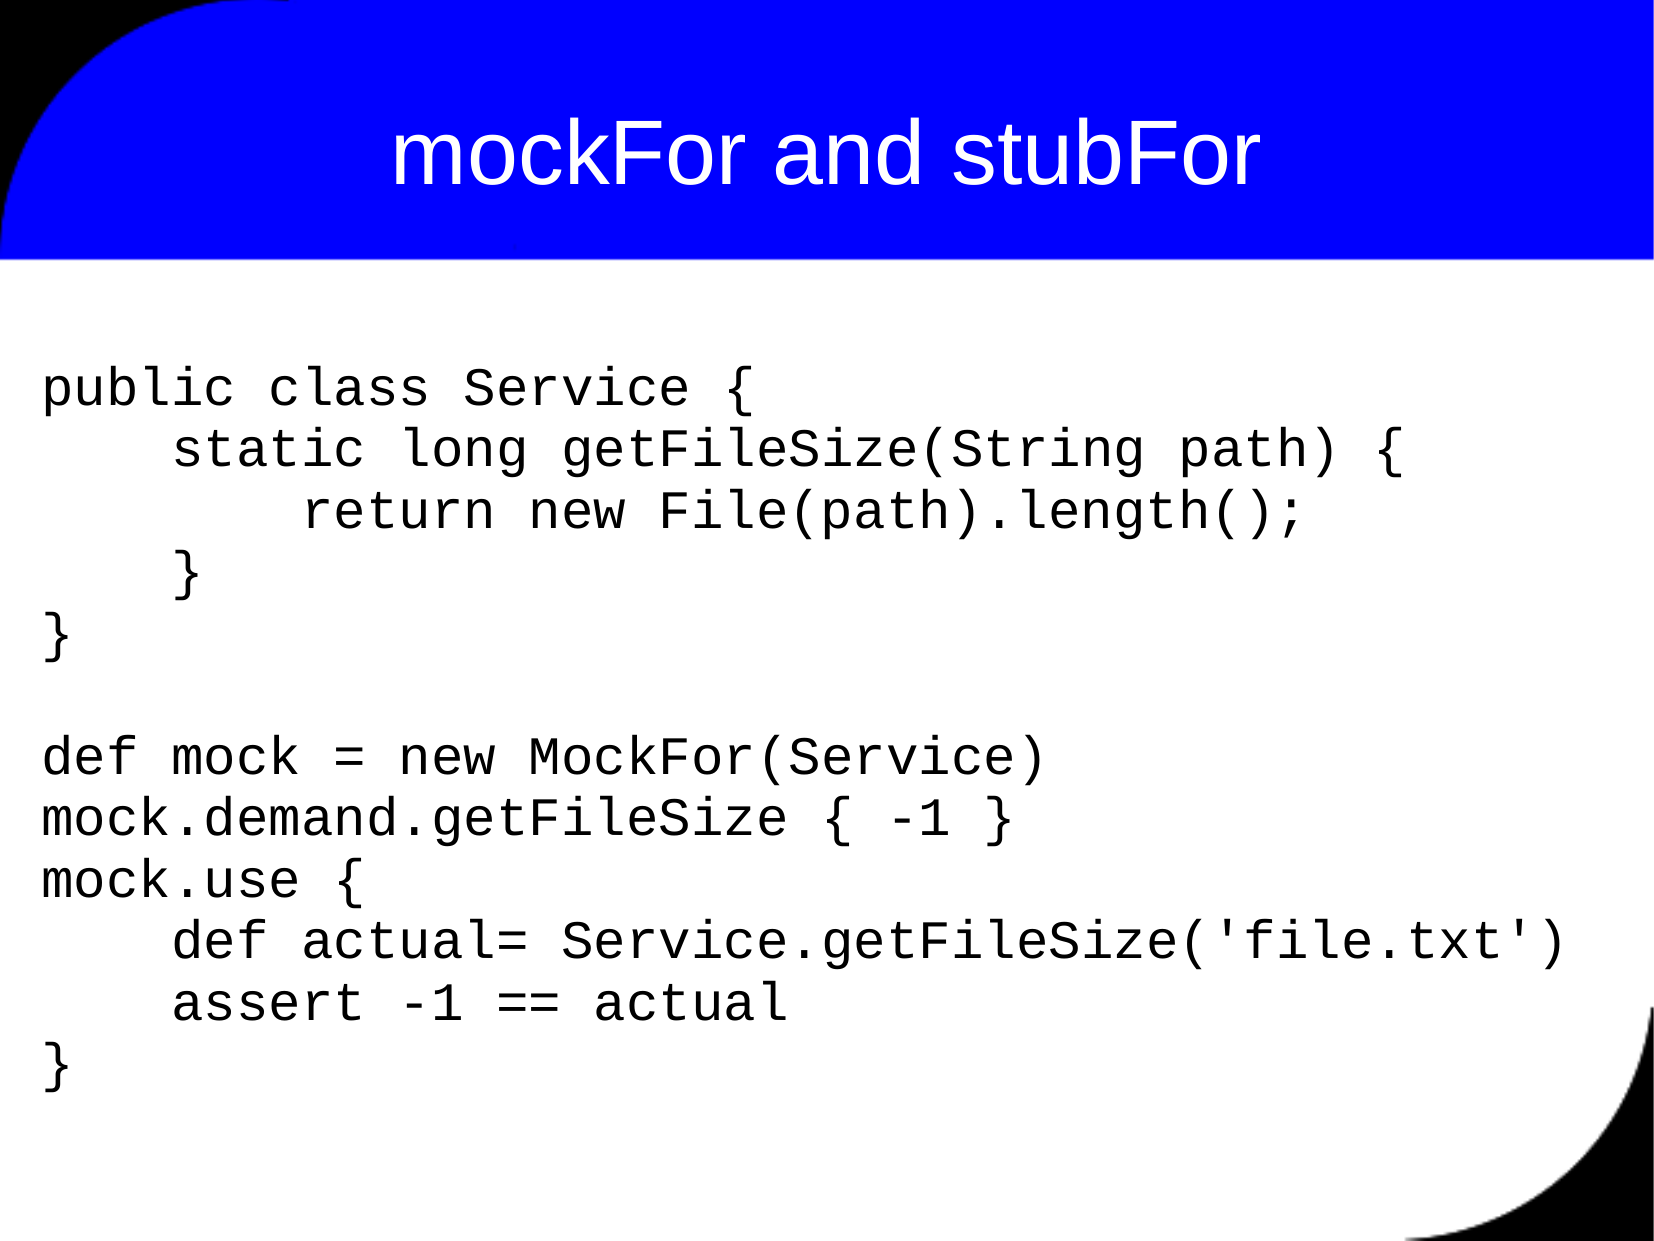

# mockFor and stubFor
public class Service {
 static long getFileSize(String path) {
 return new File(path).length();
 }
}
def mock = new MockFor(Service)
mock.demand.getFileSize { -1 }
mock.use {
 def actual= Service.getFileSize('file.txt')
 assert -1 == actual
}